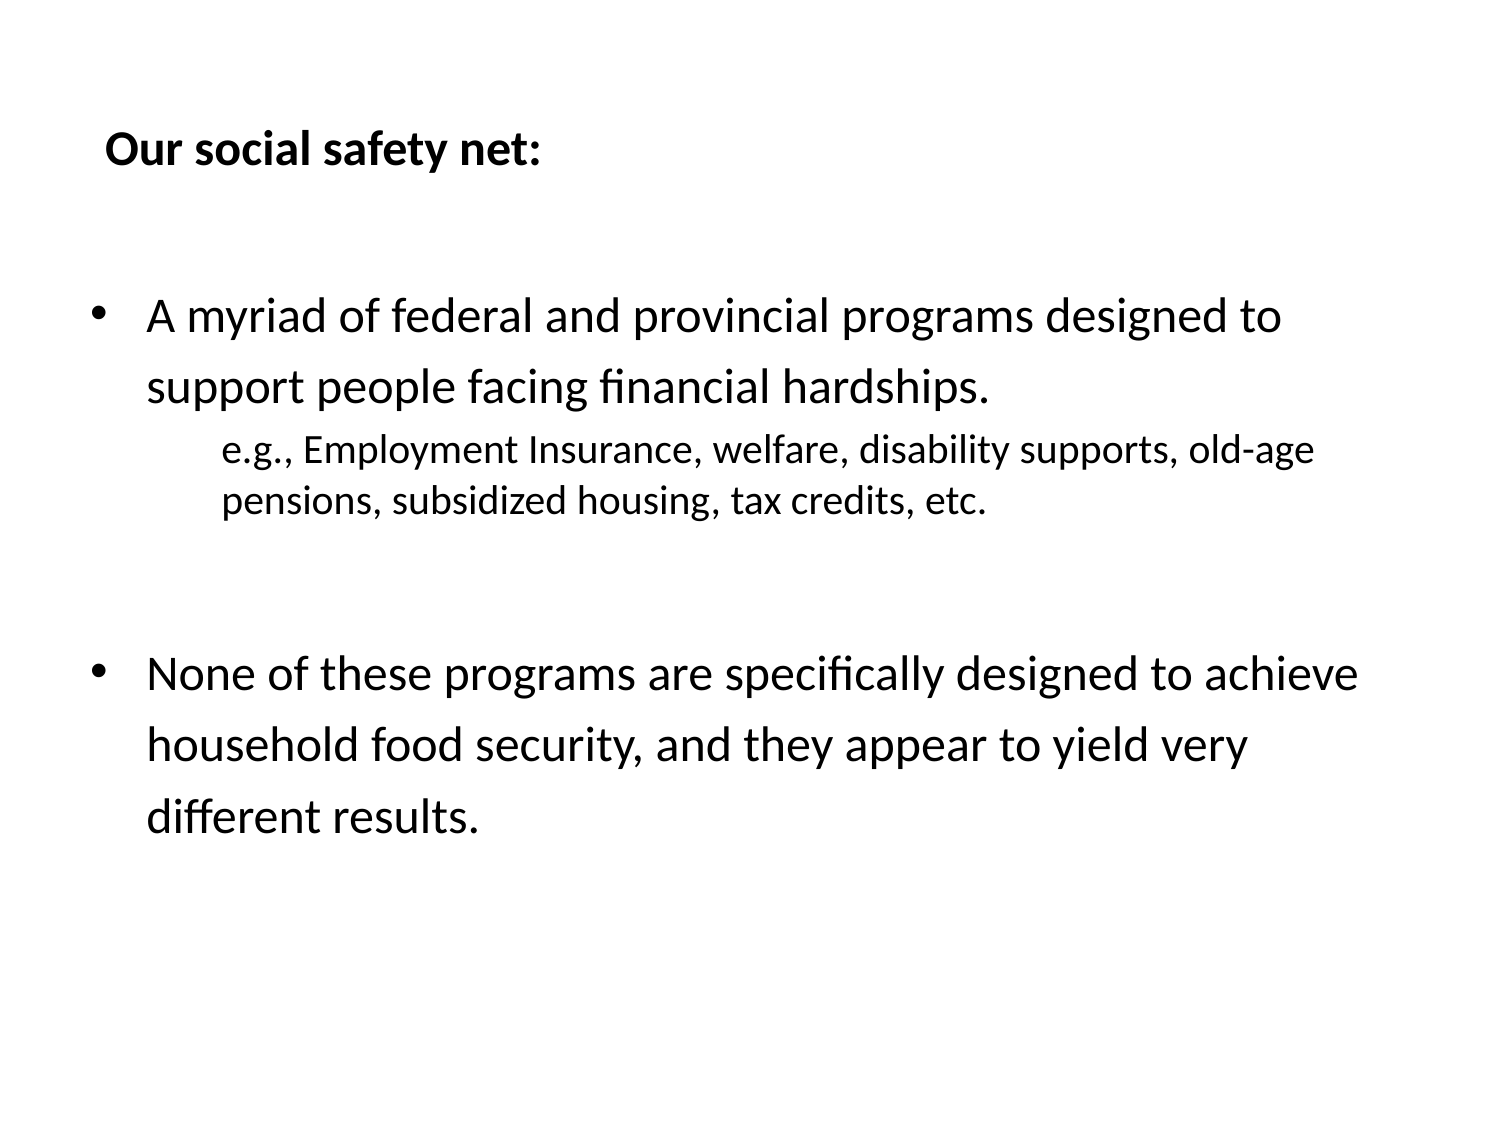

# Our social safety net:
A myriad of federal and provincial programs designed to support people facing financial hardships.
e.g., Employment Insurance, welfare, disability supports, old-age pensions, subsidized housing, tax credits, etc.
None of these programs are specifically designed to achieve household food security, and they appear to yield very different results.